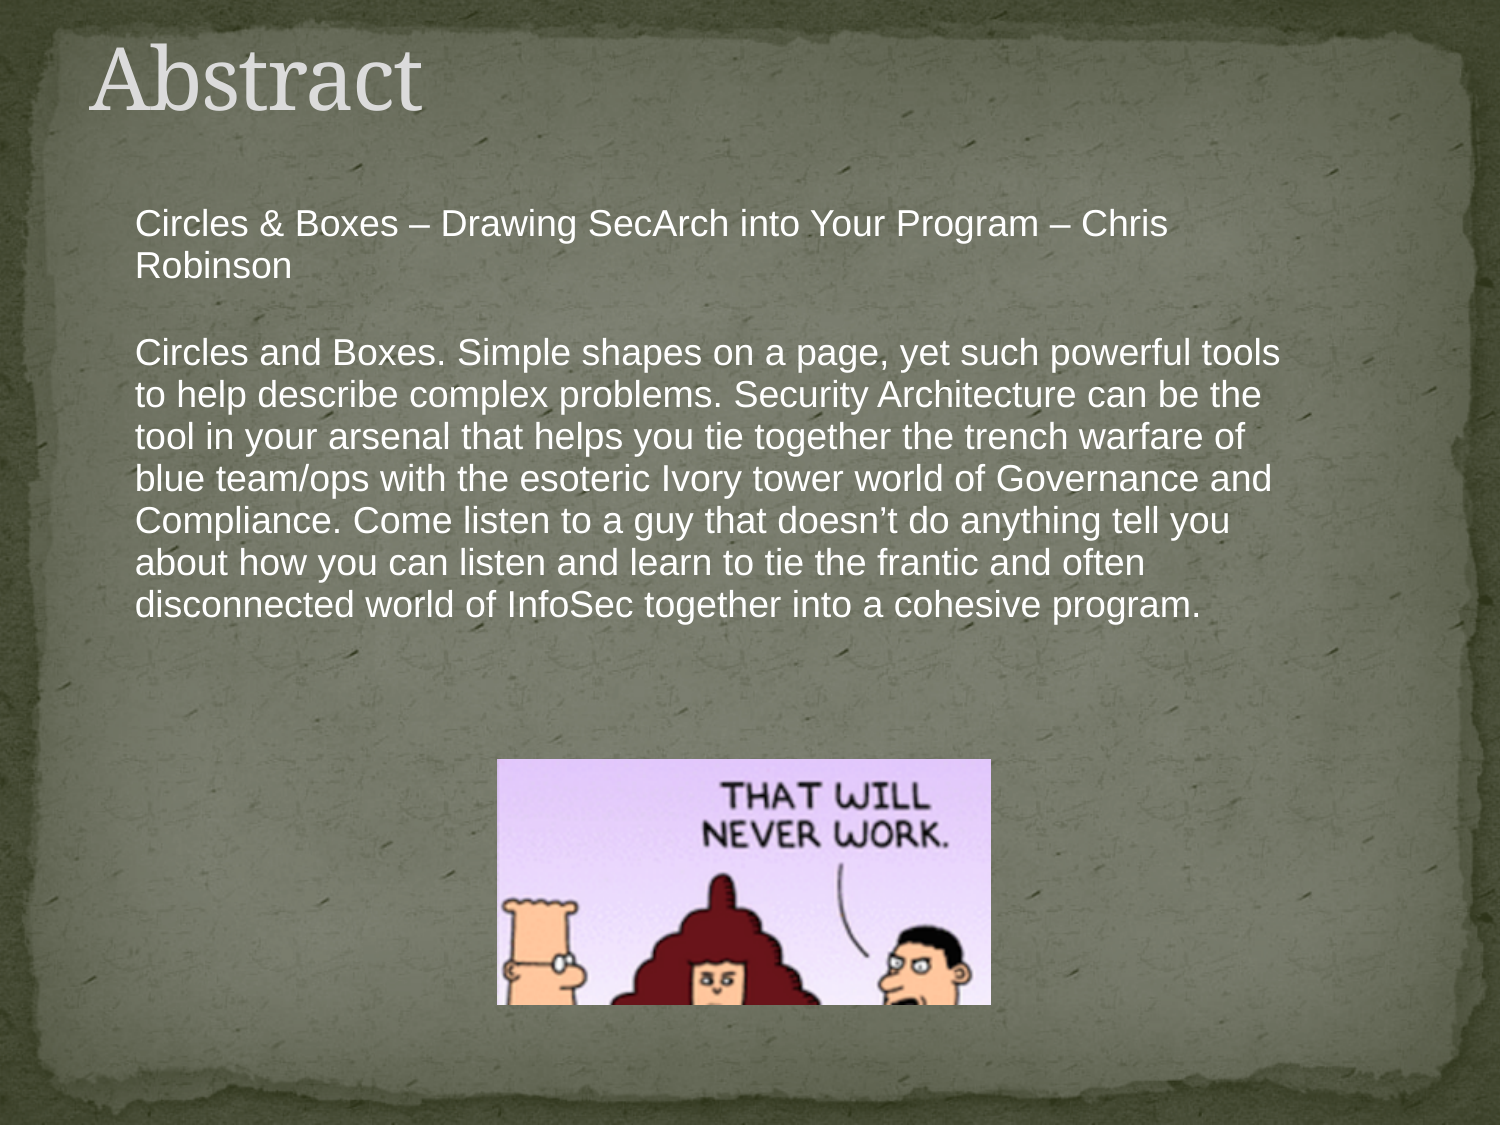

# Abstract
Circles & Boxes – Drawing SecArch into Your Program – Chris Robinson
Circles and Boxes. Simple shapes on a page, yet such powerful tools to help describe complex problems. Security Architecture can be the tool in your arsenal that helps you tie together the trench warfare of blue team/ops with the esoteric Ivory tower world of Governance and Compliance. Come listen to a guy that doesn’t do anything tell you about how you can listen and learn to tie the frantic and often disconnected world of InfoSec together into a cohesive program.